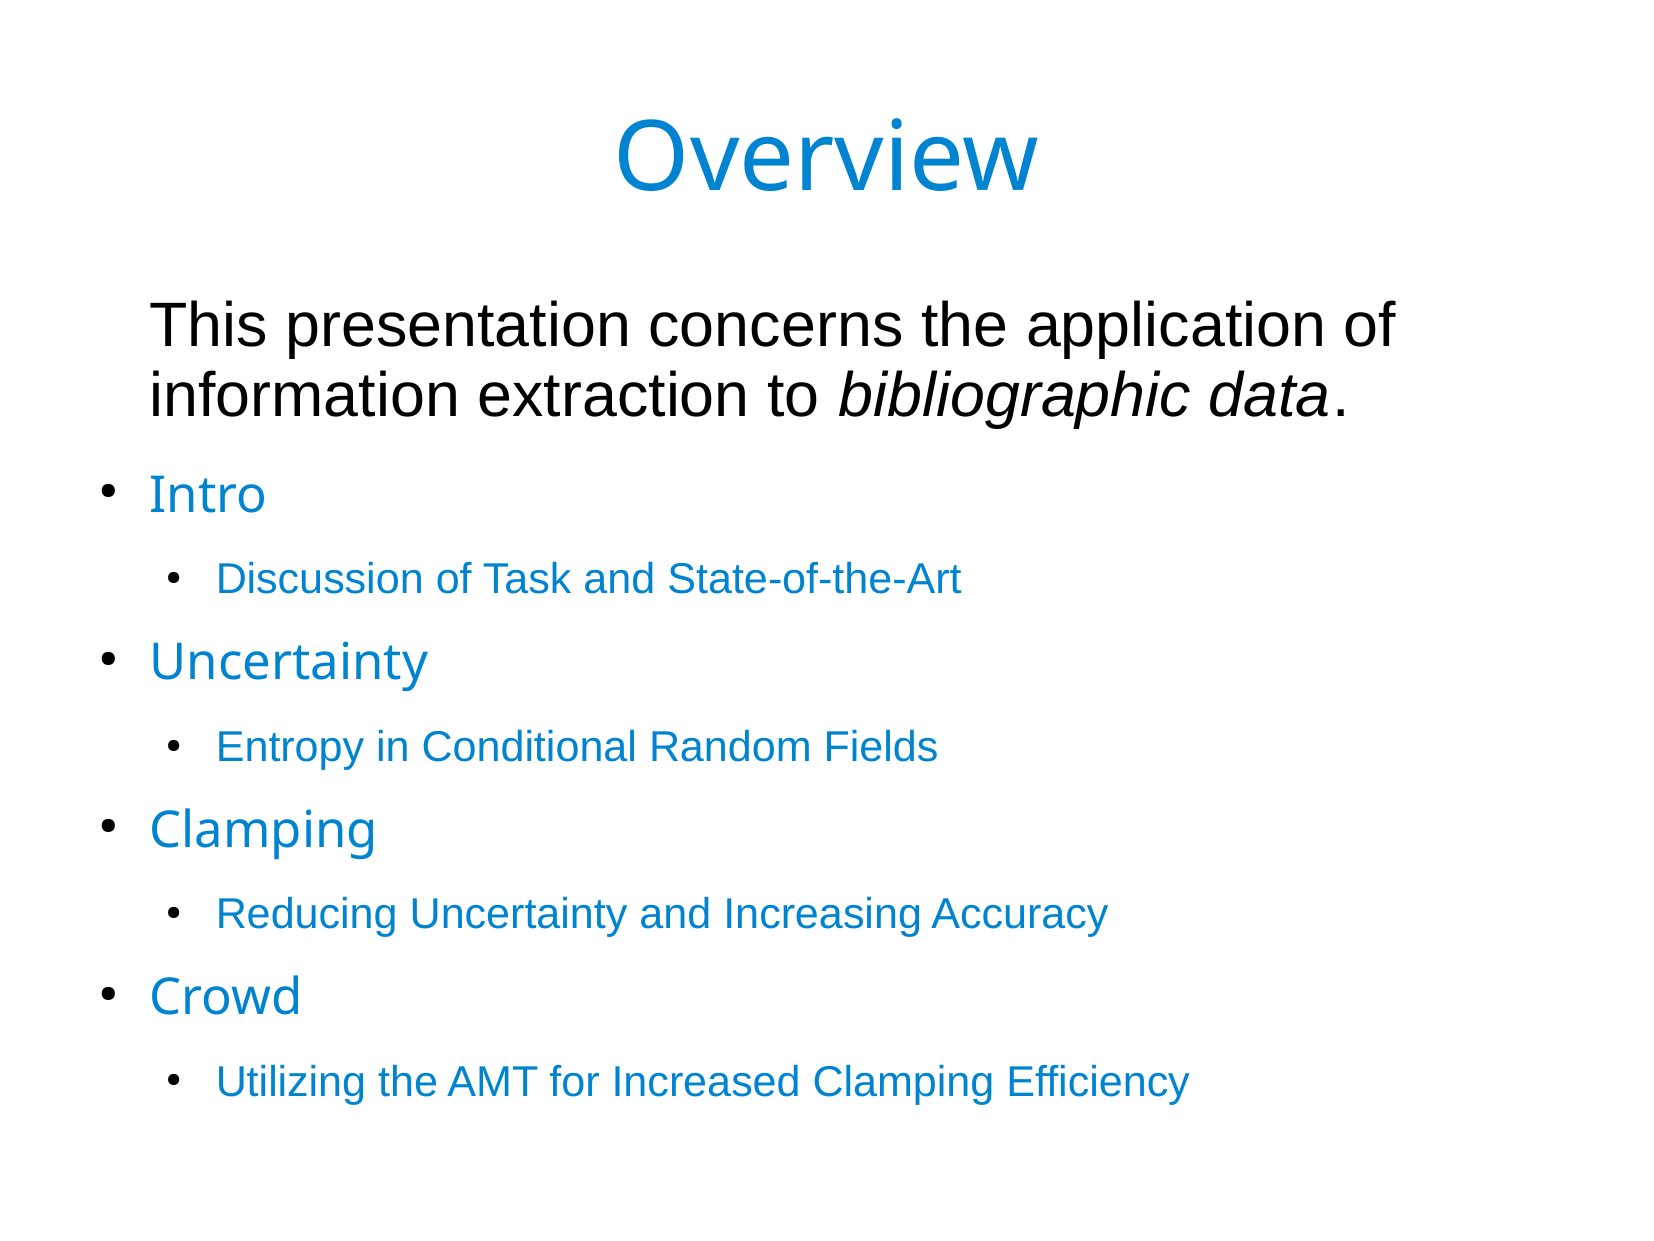

# Overview
This presentation concerns the application of information extraction to bibliographic data.
Intro
Discussion of Task and State-of-the-Art
Uncertainty
Entropy in Conditional Random Fields
Clamping
Reducing Uncertainty and Increasing Accuracy
Crowd
Utilizing the AMT for Increased Clamping Efficiency